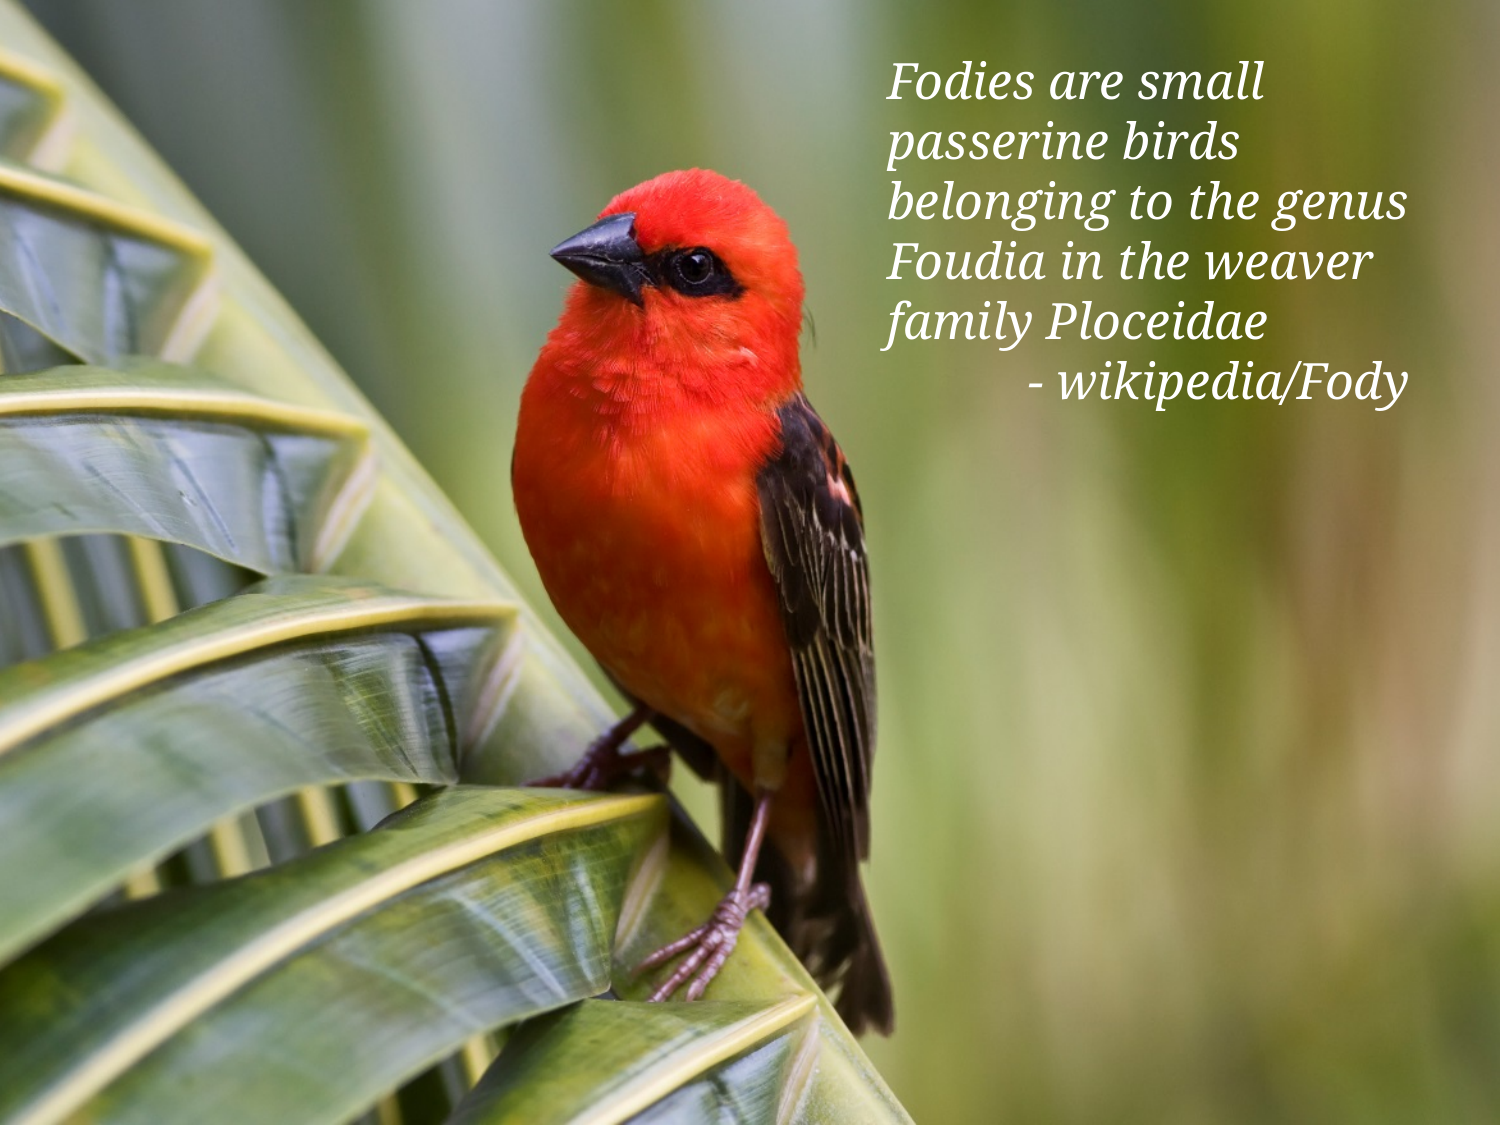

Fodies are small passerine birds belonging to the genus Foudia in the weaver family Ploceidae
- wikipedia/Fody